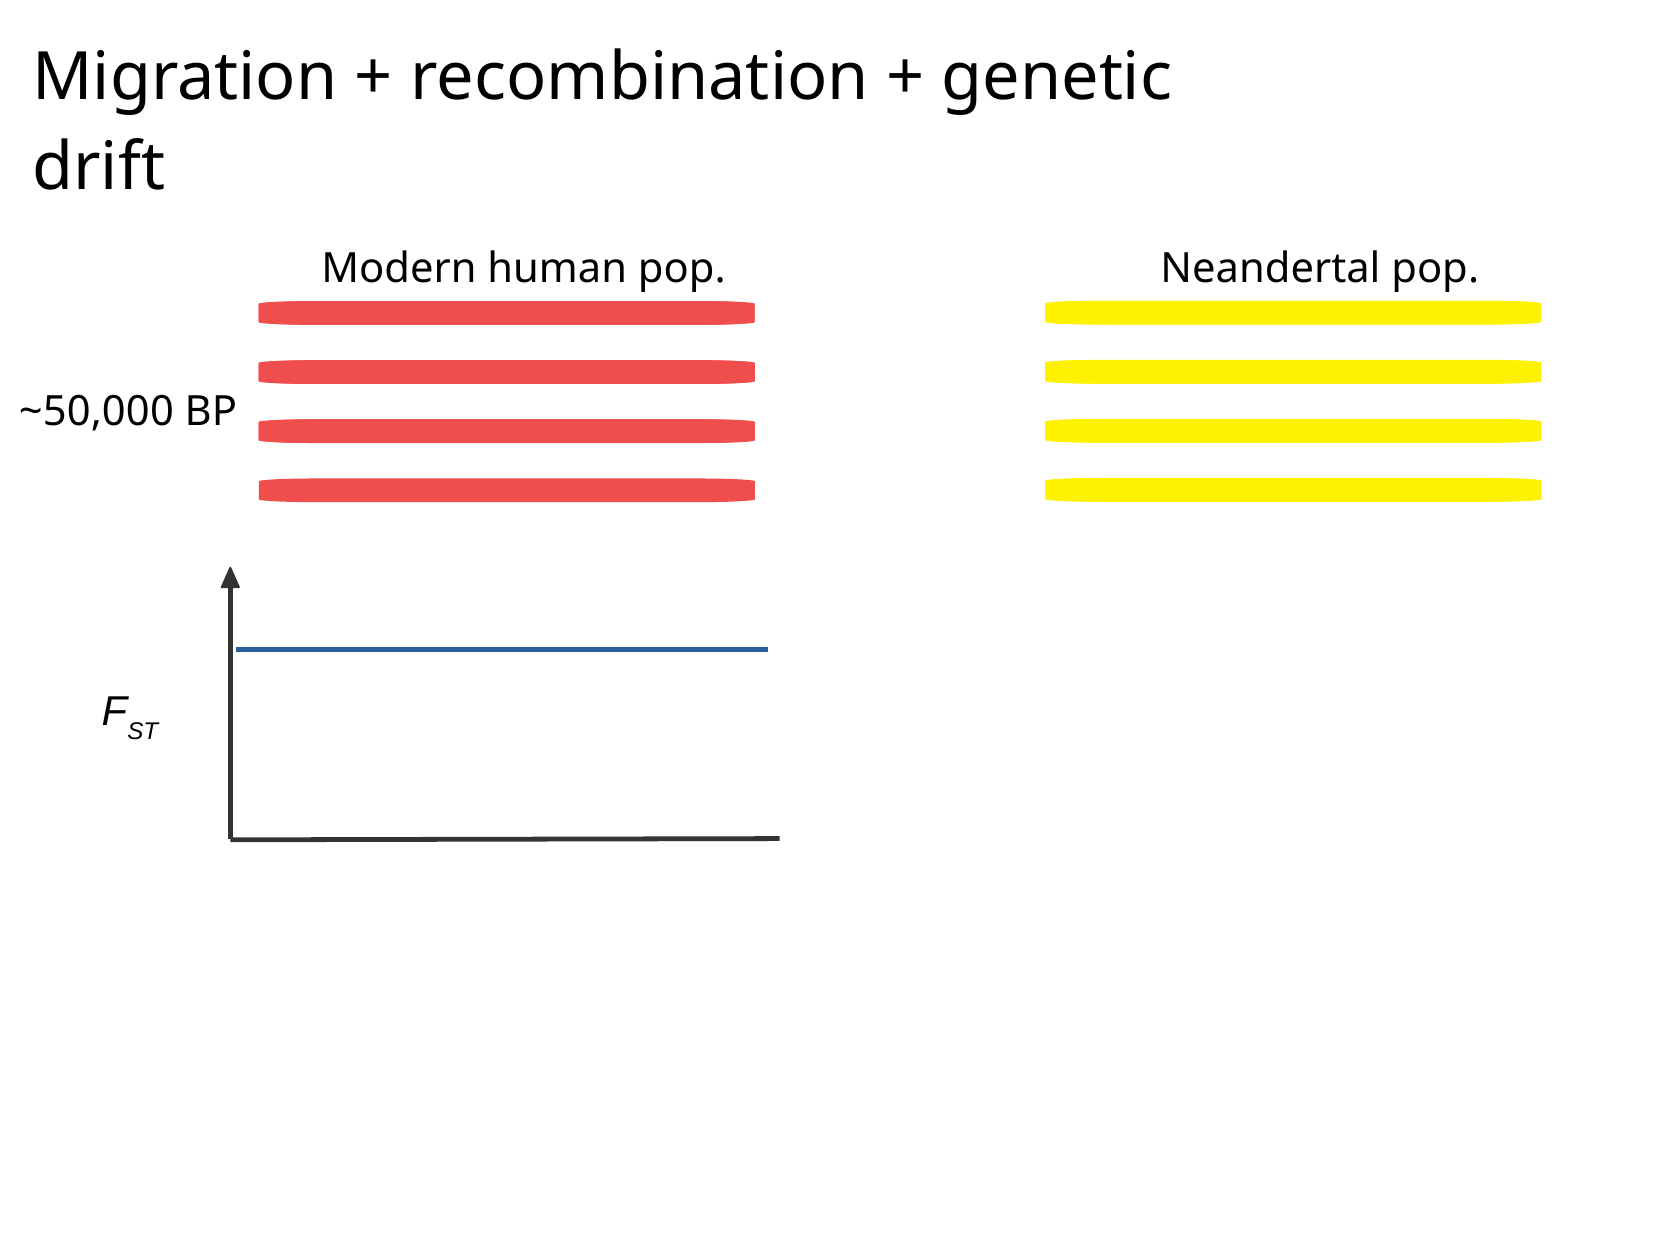

Migration + recombination + genetic drift
Modern human pop.
Neandertal pop.
~50,000 BP
FST